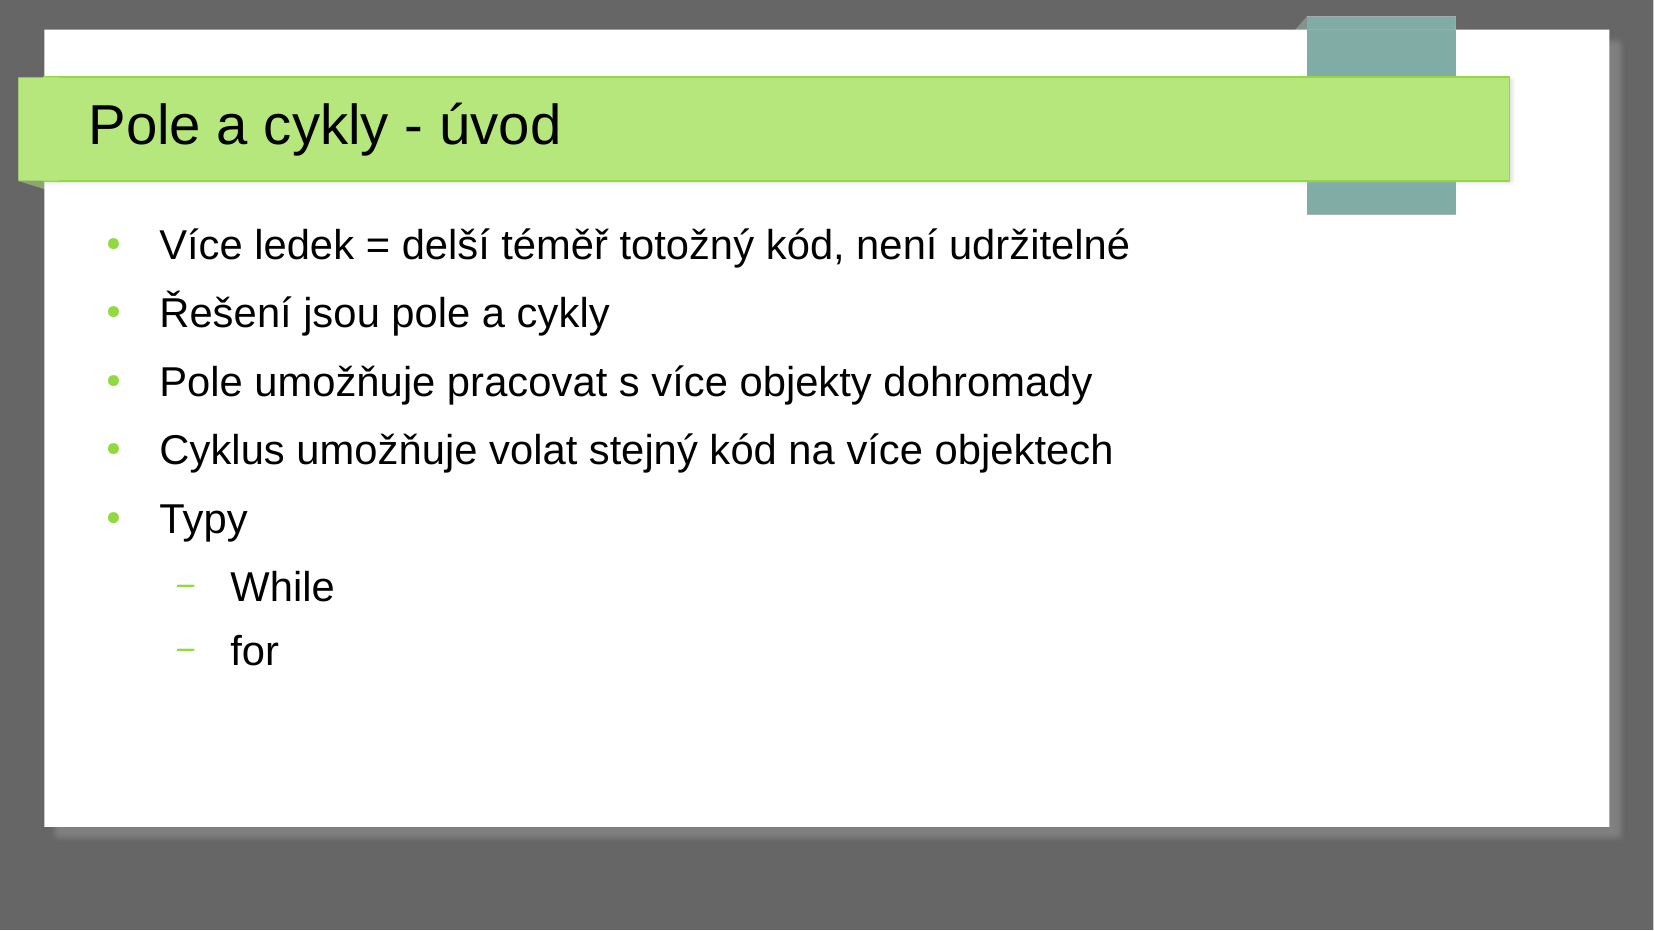

# Pole a cykly - úvod
Více ledek = delší téměř totožný kód, není udržitelné
Řešení jsou pole a cykly
Pole umožňuje pracovat s více objekty dohromady
Cyklus umožňuje volat stejný kód na více objektech
Typy
While
for